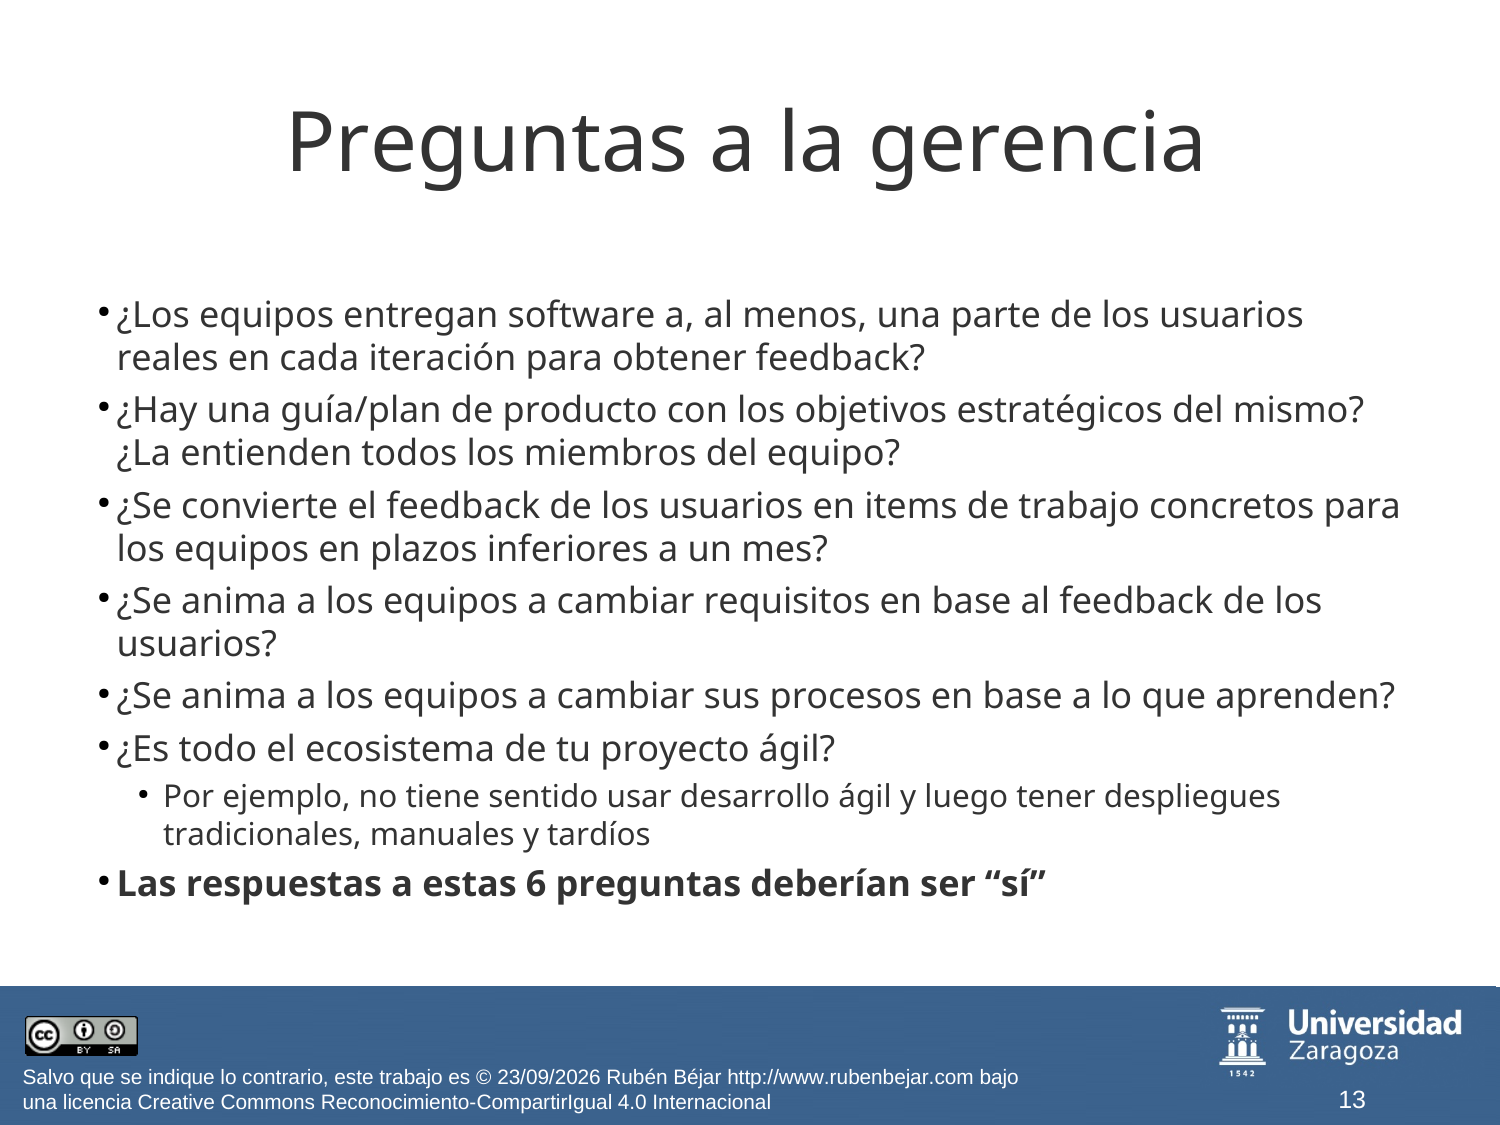

# Preguntas a la gerencia
¿Los equipos entregan software a, al menos, una parte de los usuarios reales en cada iteración para obtener feedback?
¿Hay una guía/plan de producto con los objetivos estratégicos del mismo? ¿La entienden todos los miembros del equipo?
¿Se convierte el feedback de los usuarios en items de trabajo concretos para los equipos en plazos inferiores a un mes?
¿Se anima a los equipos a cambiar requisitos en base al feedback de los usuarios?
¿Se anima a los equipos a cambiar sus procesos en base a lo que aprenden?
¿Es todo el ecosistema de tu proyecto ágil?
Por ejemplo, no tiene sentido usar desarrollo ágil y luego tener despliegues tradicionales, manuales y tardíos
Las respuestas a estas 6 preguntas deberían ser “sí”